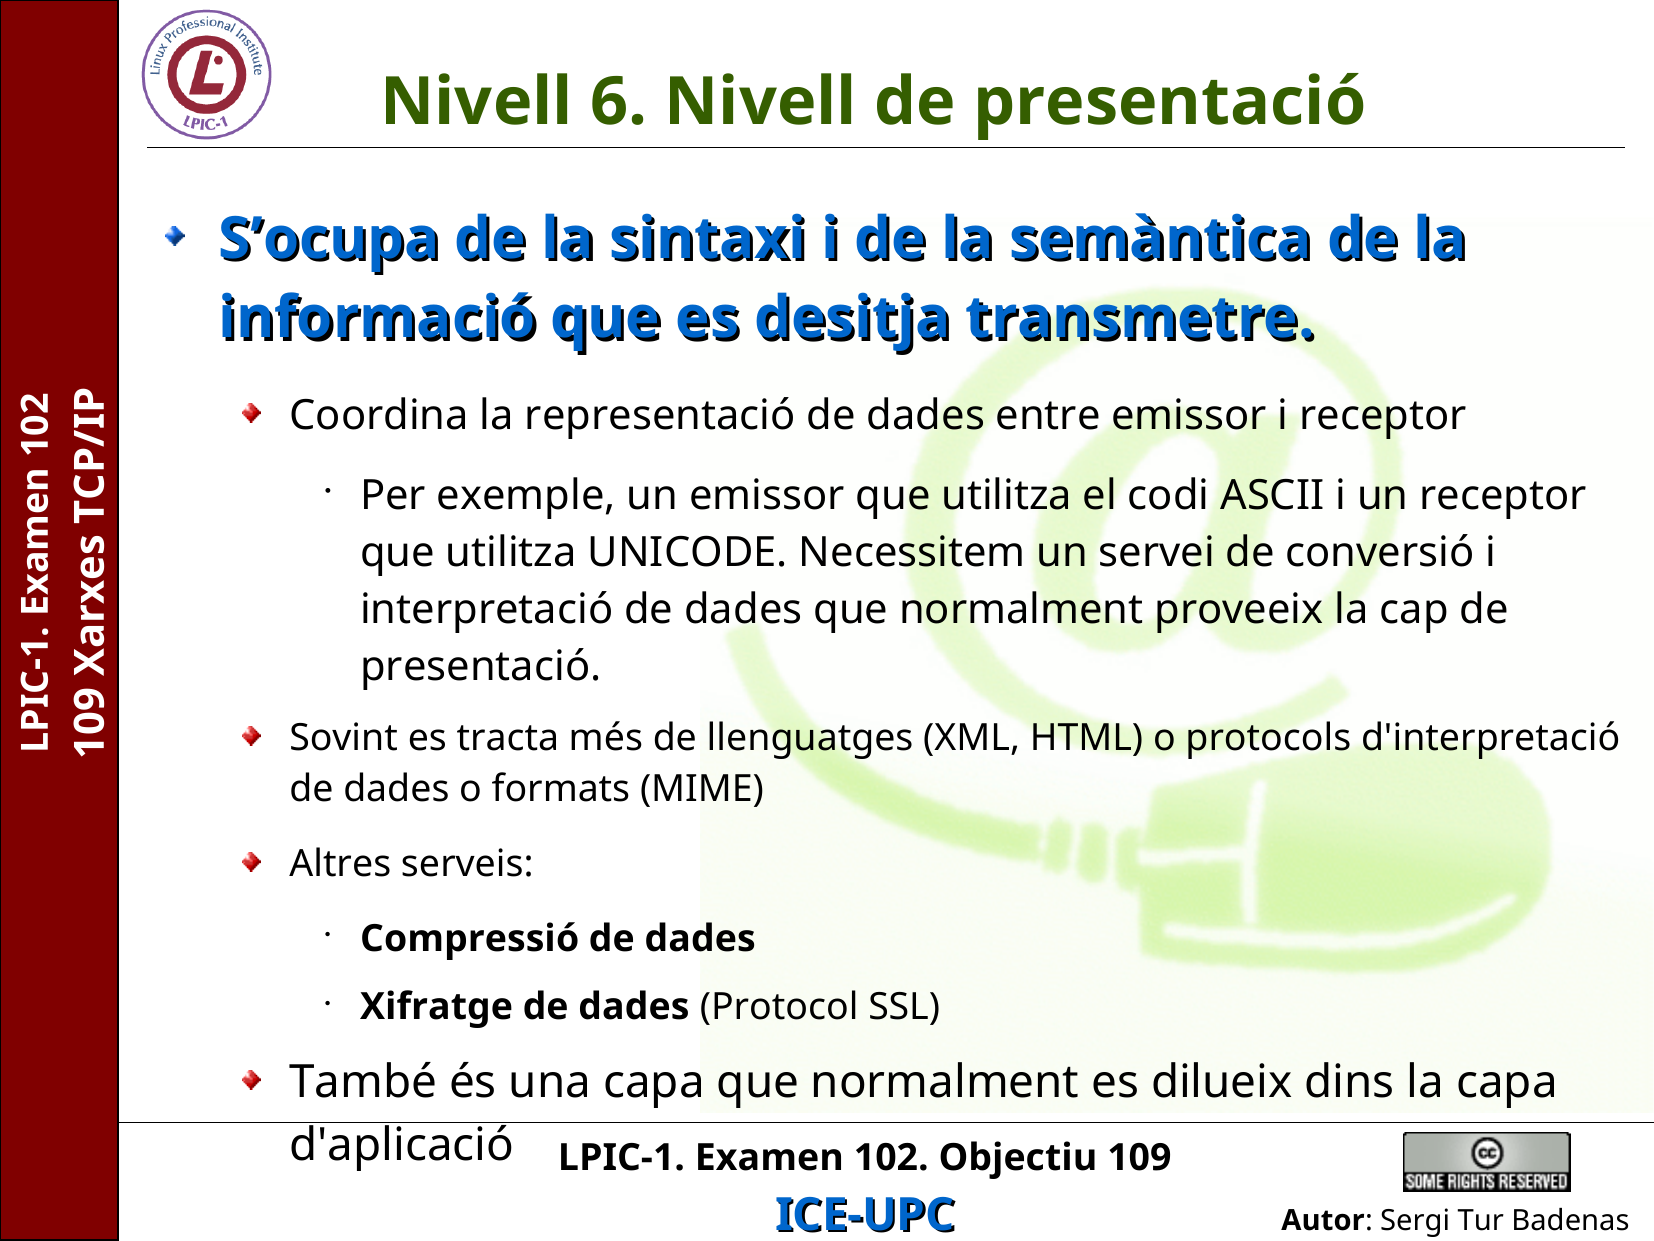

# Nivell 6. Nivell de presentació
S’ocupa de la sintaxi i de la semàntica de la 	informació que es desitja transmetre.
Coordina la representació de dades entre emissor i receptor
Per exemple, un emissor que utilitza el codi ASCII i un receptor que utilitza UNICODE. Necessitem un servei de conversió i interpretació de dades que normalment proveeix la cap de presentació.
Sovint es tracta més de llenguatges (XML, HTML) o protocols d'interpretació de dades o formats (MIME)
Altres serveis:
Compressió de dades
Xifratge de dades (Protocol SSL)
També és una capa que normalment es dilueix dins la capa d'aplicació